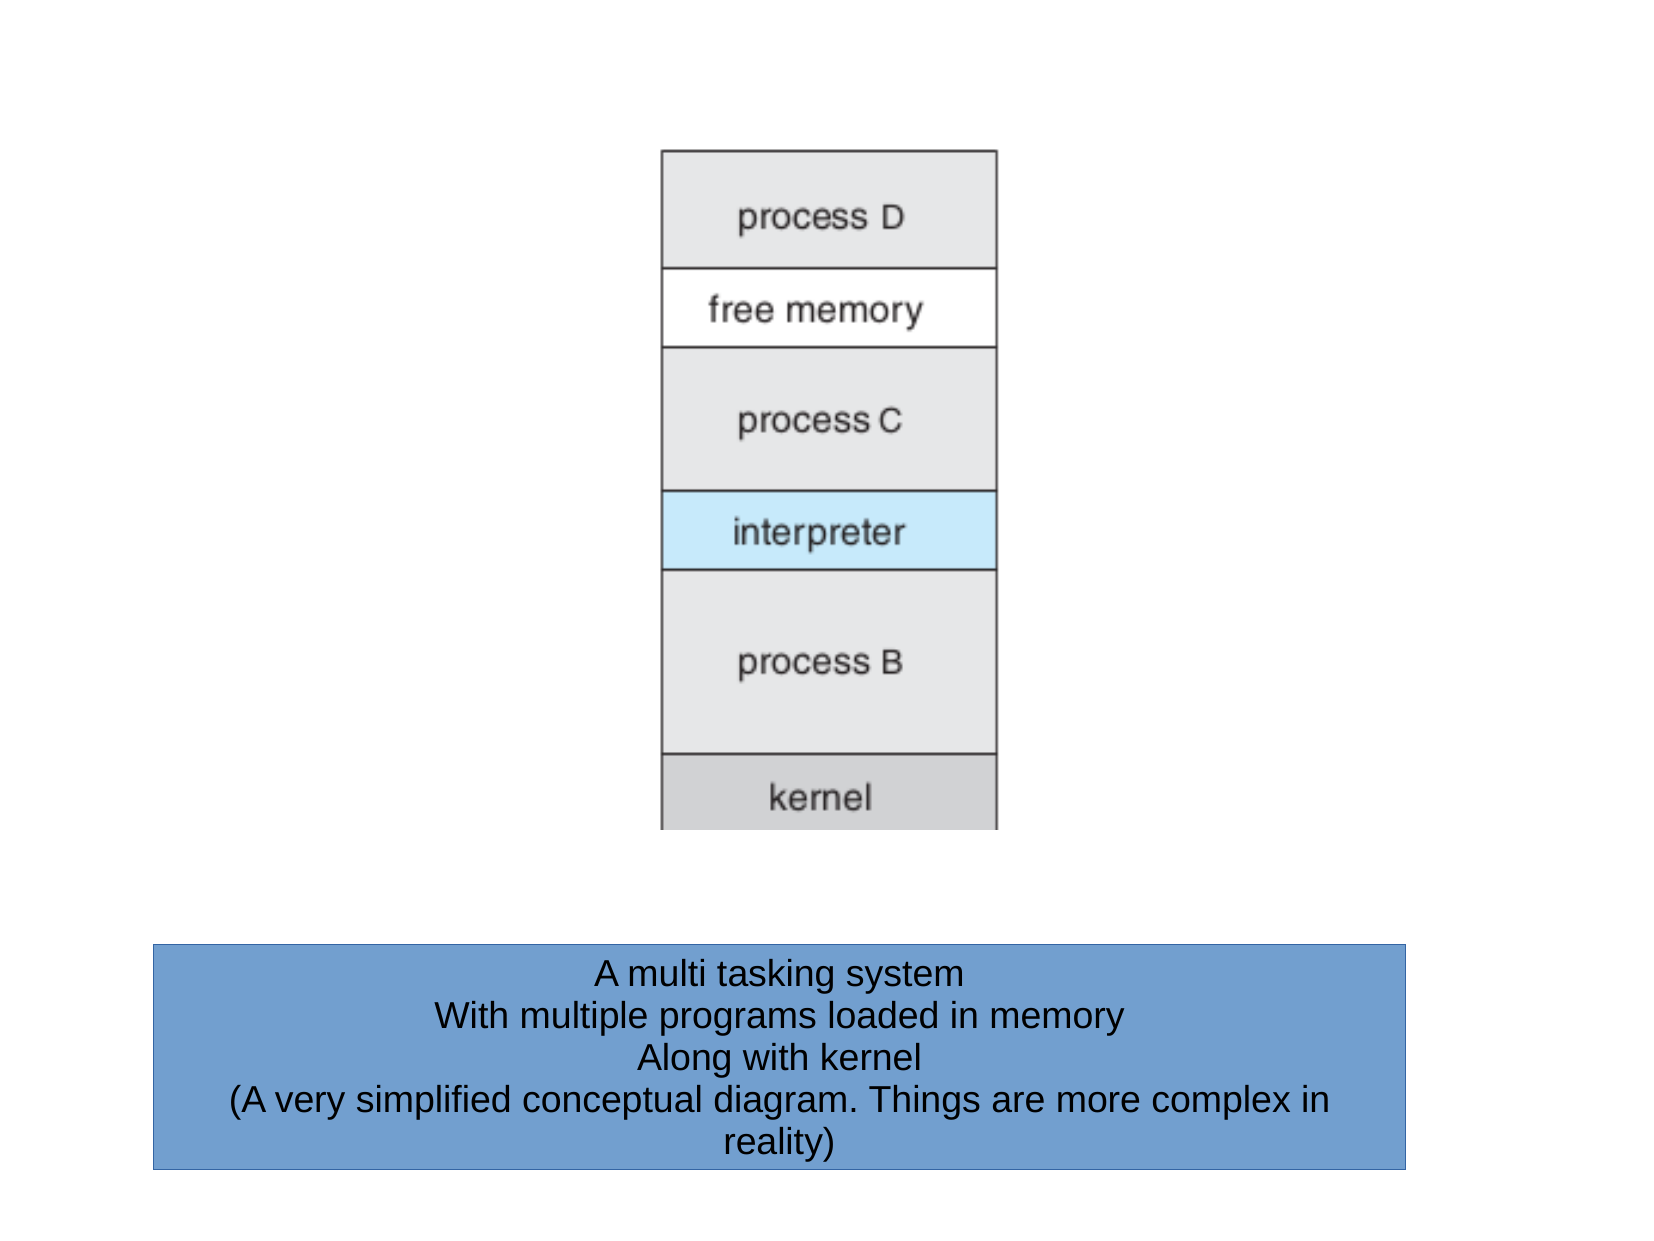

A multi tasking system
With multiple programs loaded in memory
Along with kernel
(A very simplified conceptual diagram. Things are more complex in reality)